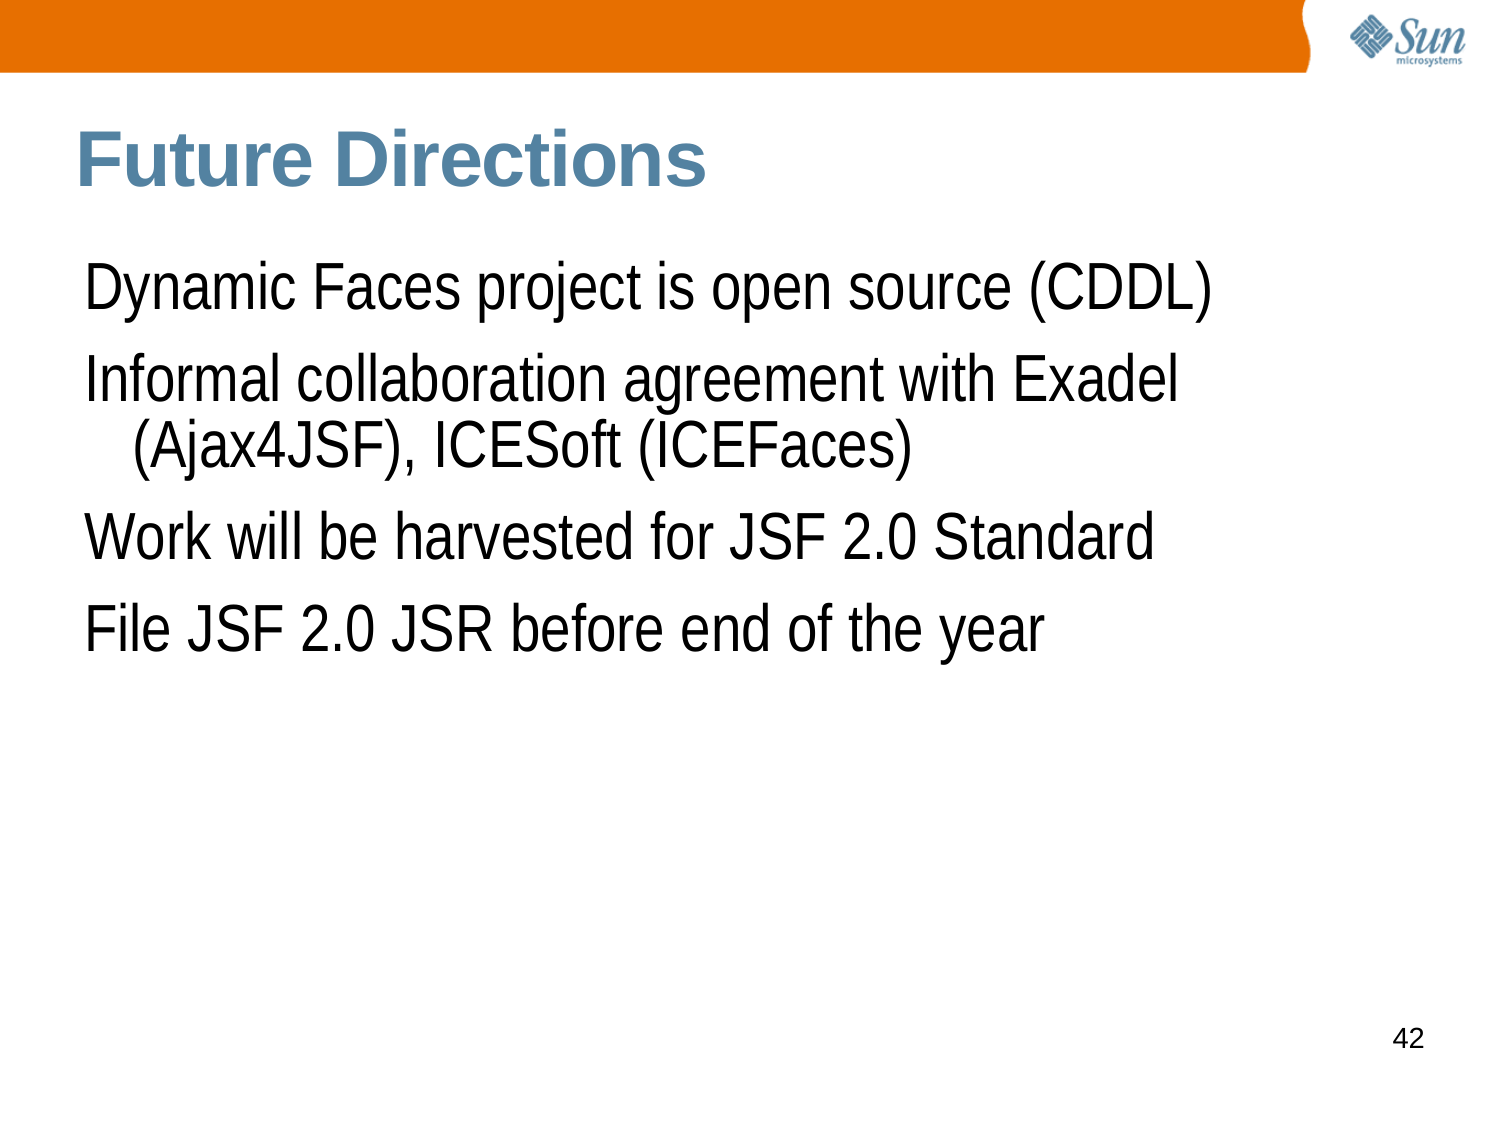

# Future Directions
Dynamic Faces project is open source (CDDL)
Informal collaboration agreement with Exadel (Ajax4JSF), ICESoft (ICEFaces)
Work will be harvested for JSF 2.0 Standard
File JSF 2.0 JSR before end of the year
42